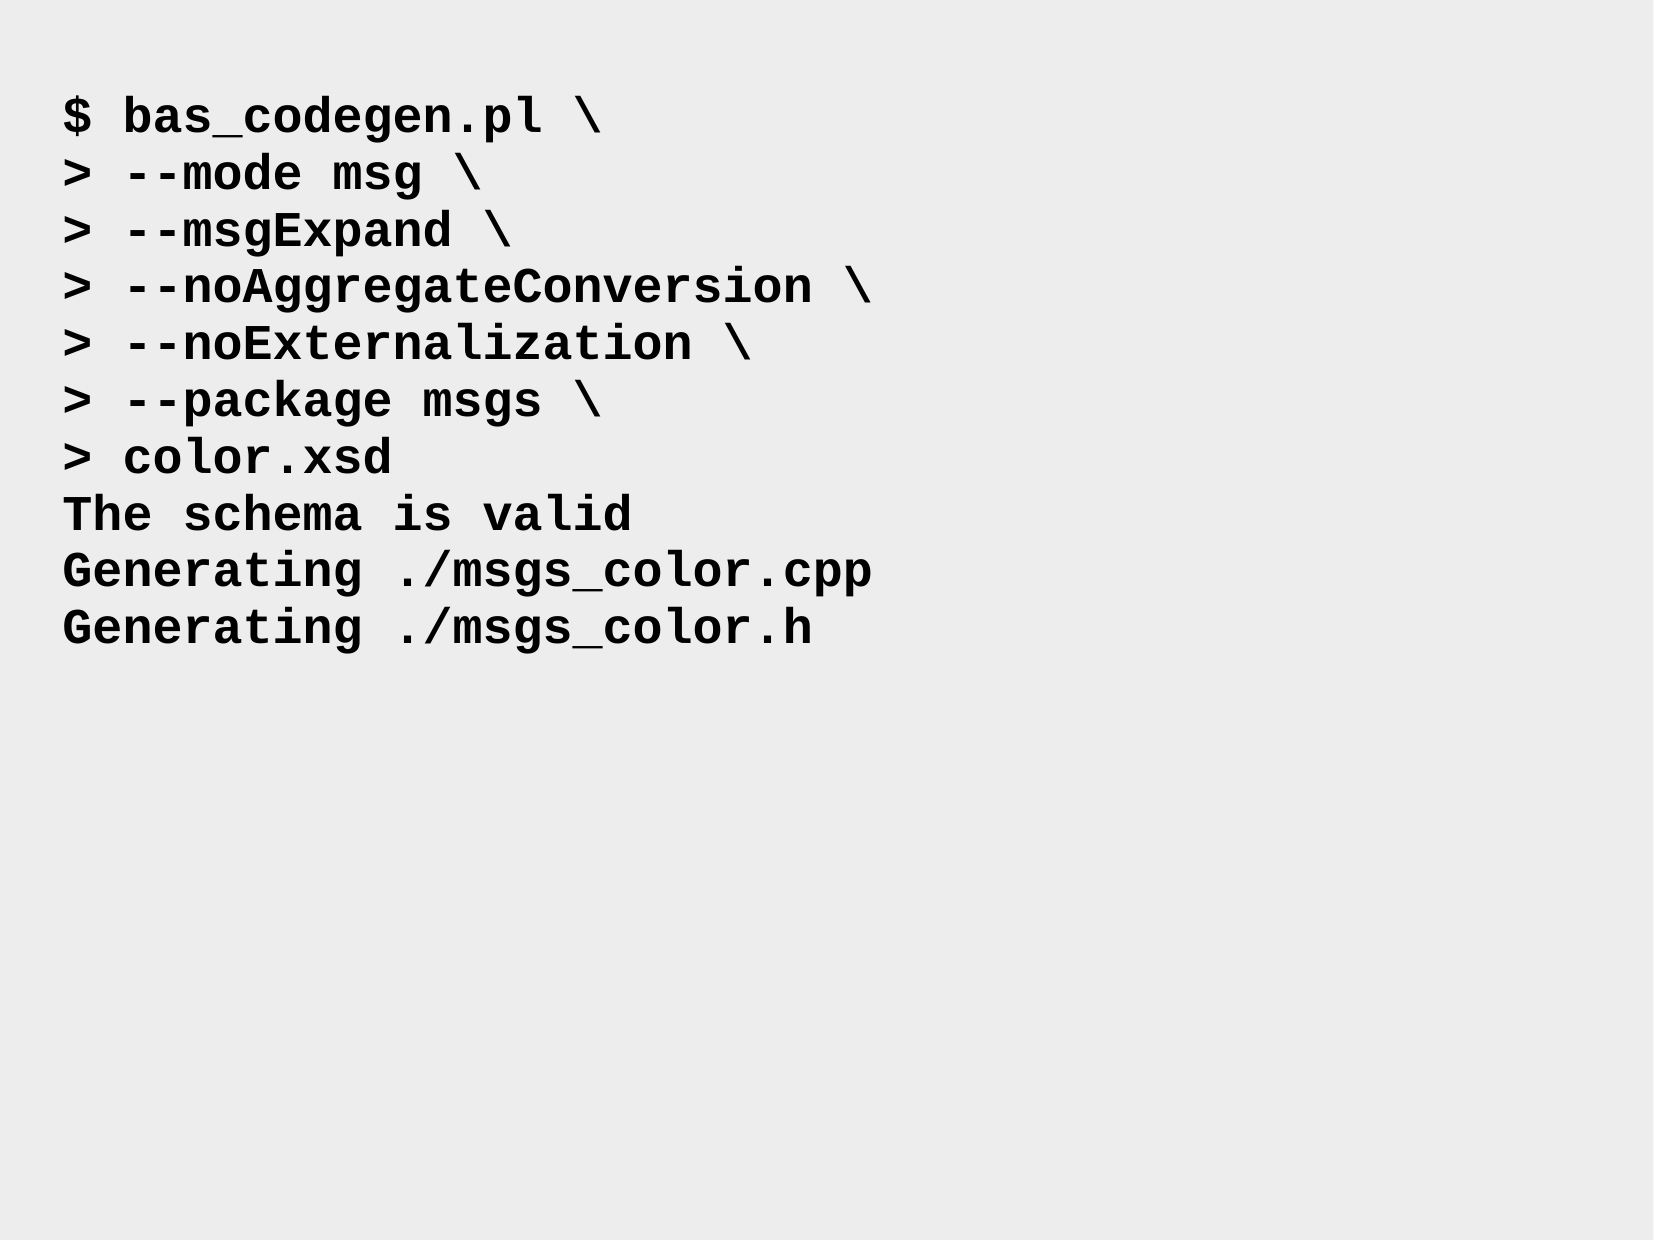

$ bas_codegen.pl \
> --mode msg \
> --msgExpand \
> --noAggregateConversion \
> --noExternalization \
> --package msgs \
> color.xsd
The schema is valid
Generating ./msgs_color.cpp
Generating ./msgs_color.h